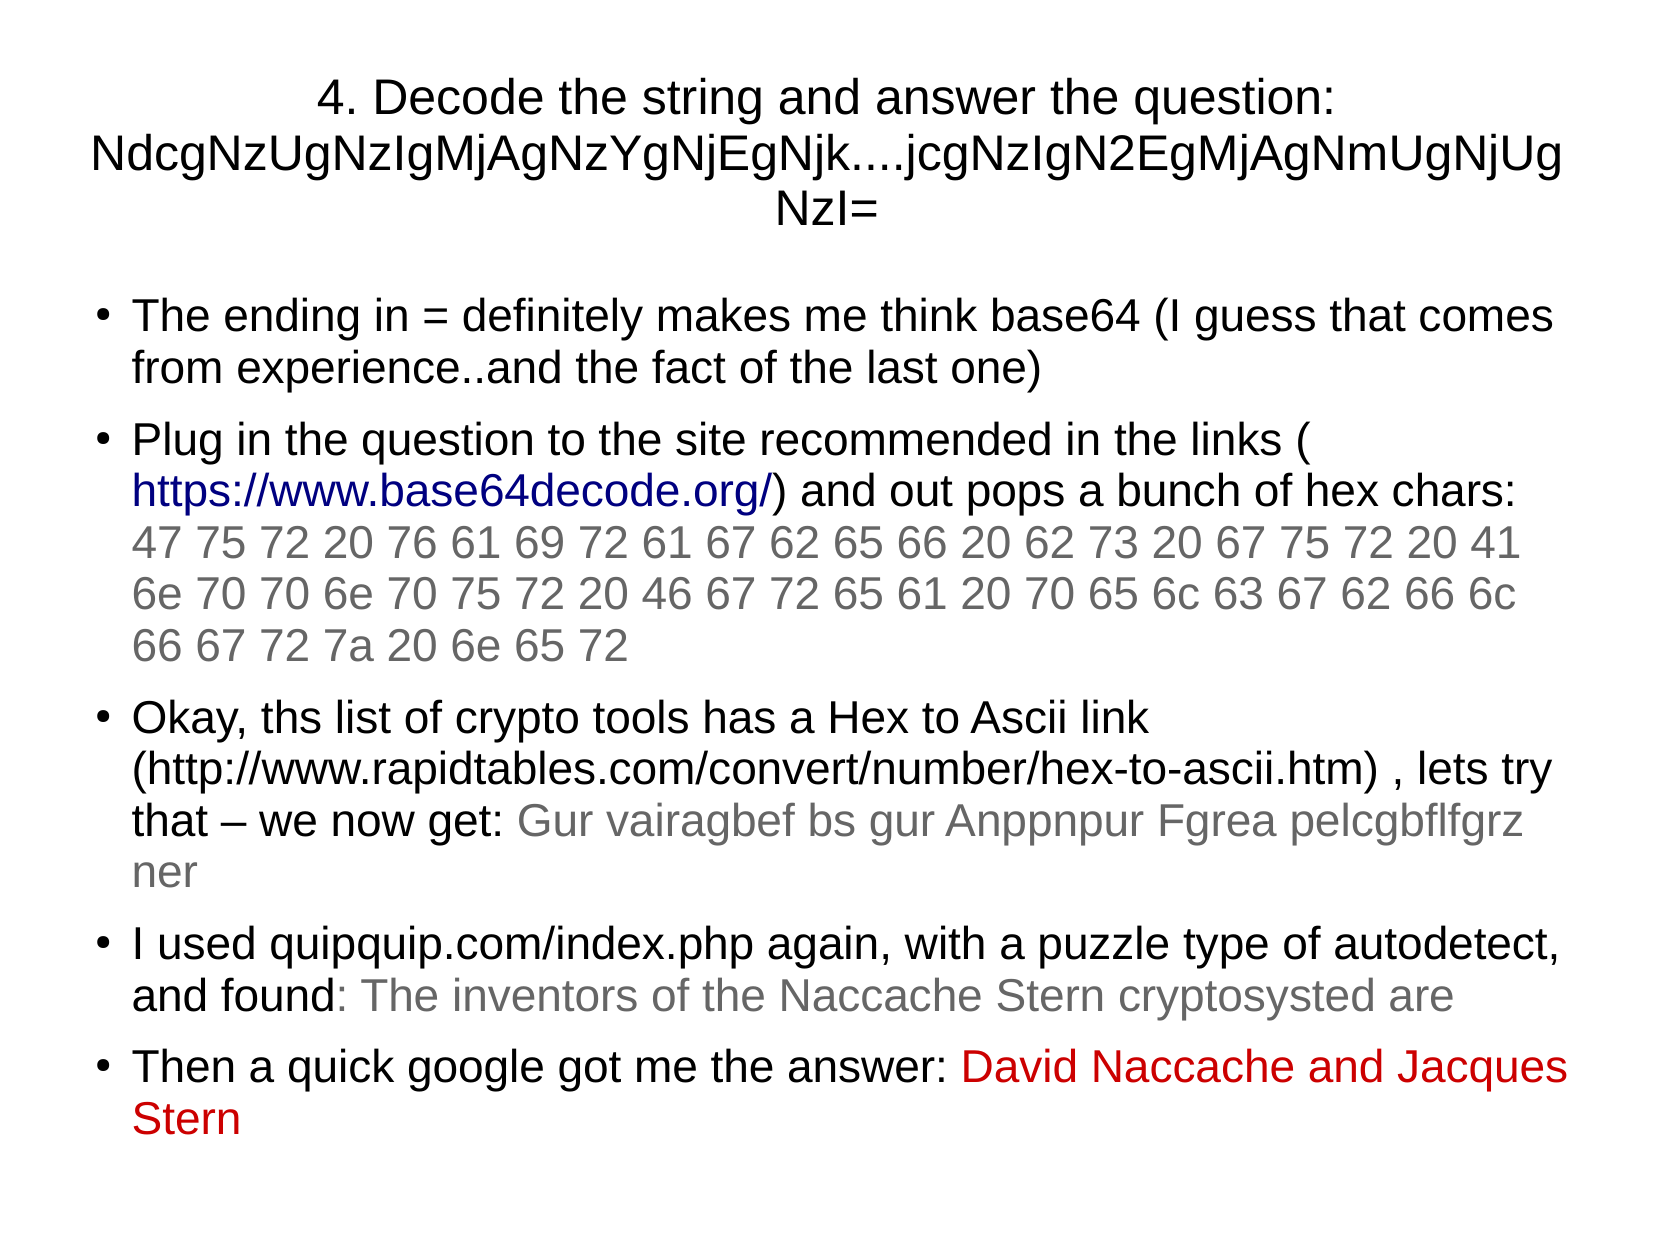

# 4. Decode the string and answer the question: NdcgNzUgNzIgMjAgNzYgNjEgNjk....jcgNzIgN2EgMjAgNmUgNjUgNzI=
The ending in = definitely makes me think base64 (I guess that comes from experience..and the fact of the last one)
Plug in the question to the site recommended in the links (https://www.base64decode.org/) and out pops a bunch of hex chars: 47 75 72 20 76 61 69 72 61 67 62 65 66 20 62 73 20 67 75 72 20 41 6e 70 70 6e 70 75 72 20 46 67 72 65 61 20 70 65 6c 63 67 62 66 6c 66 67 72 7a 20 6e 65 72
Okay, ths list of crypto tools has a Hex to Ascii link (http://www.rapidtables.com/convert/number/hex-to-ascii.htm) , lets try that – we now get: Gur vairagbef bs gur Anppnpur Fgrea pelcgbflfgrz ner
I used quipquip.com/index.php again, with a puzzle type of autodetect, and found: The inventors of the Naccache Stern cryptosysted are
Then a quick google got me the answer: David Naccache and Jacques Stern